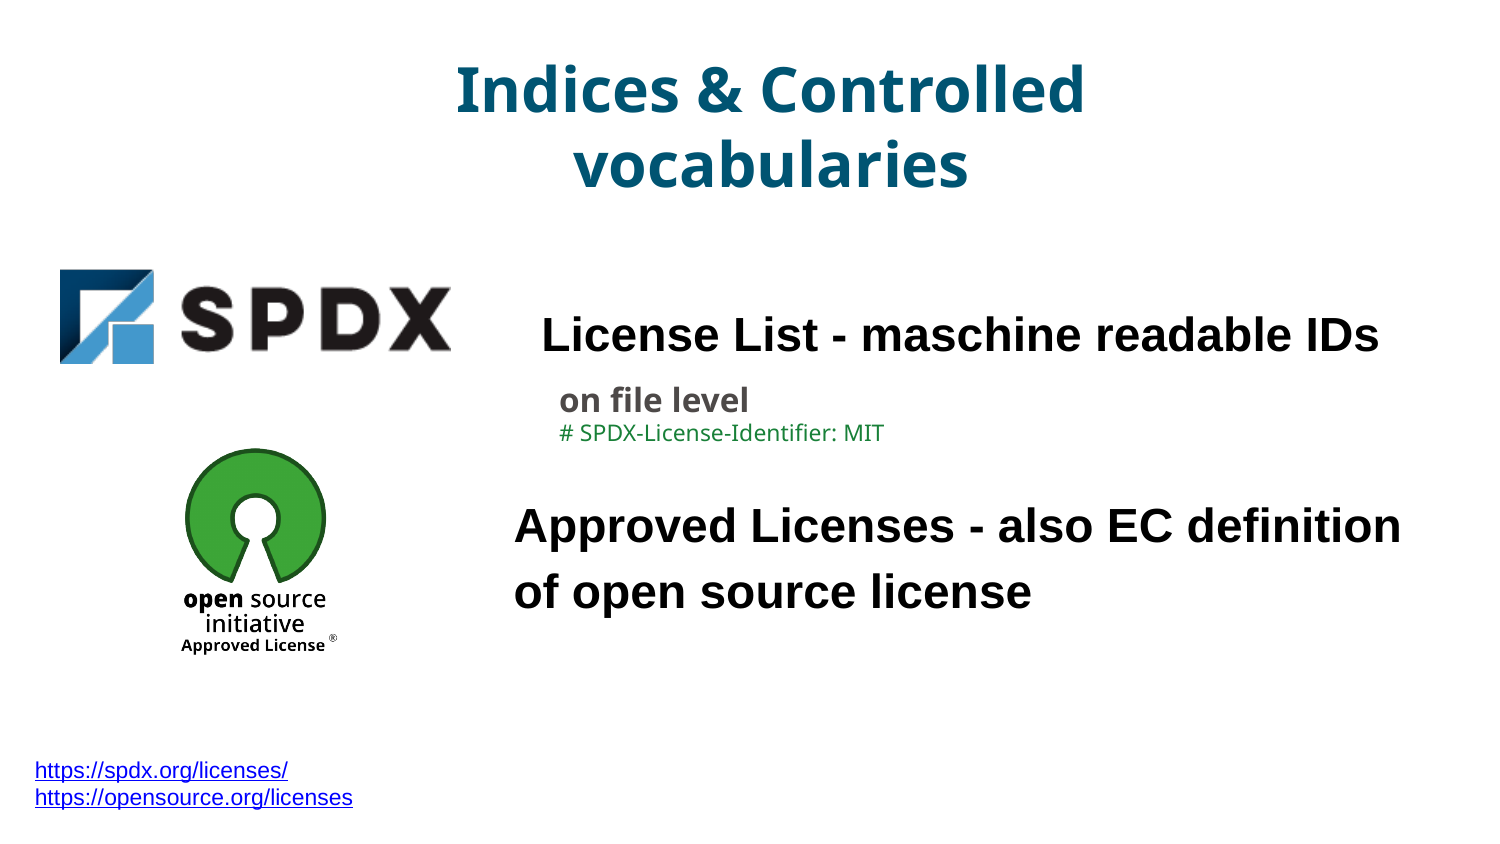

Indices & Controlled vocabularies
License List - maschine readable IDs
on file level
# SPDX-License-Identifier: MIT
Approved Licenses - also EC definition of open source license
https://spdx.org/licenses/
https://opensource.org/licenses